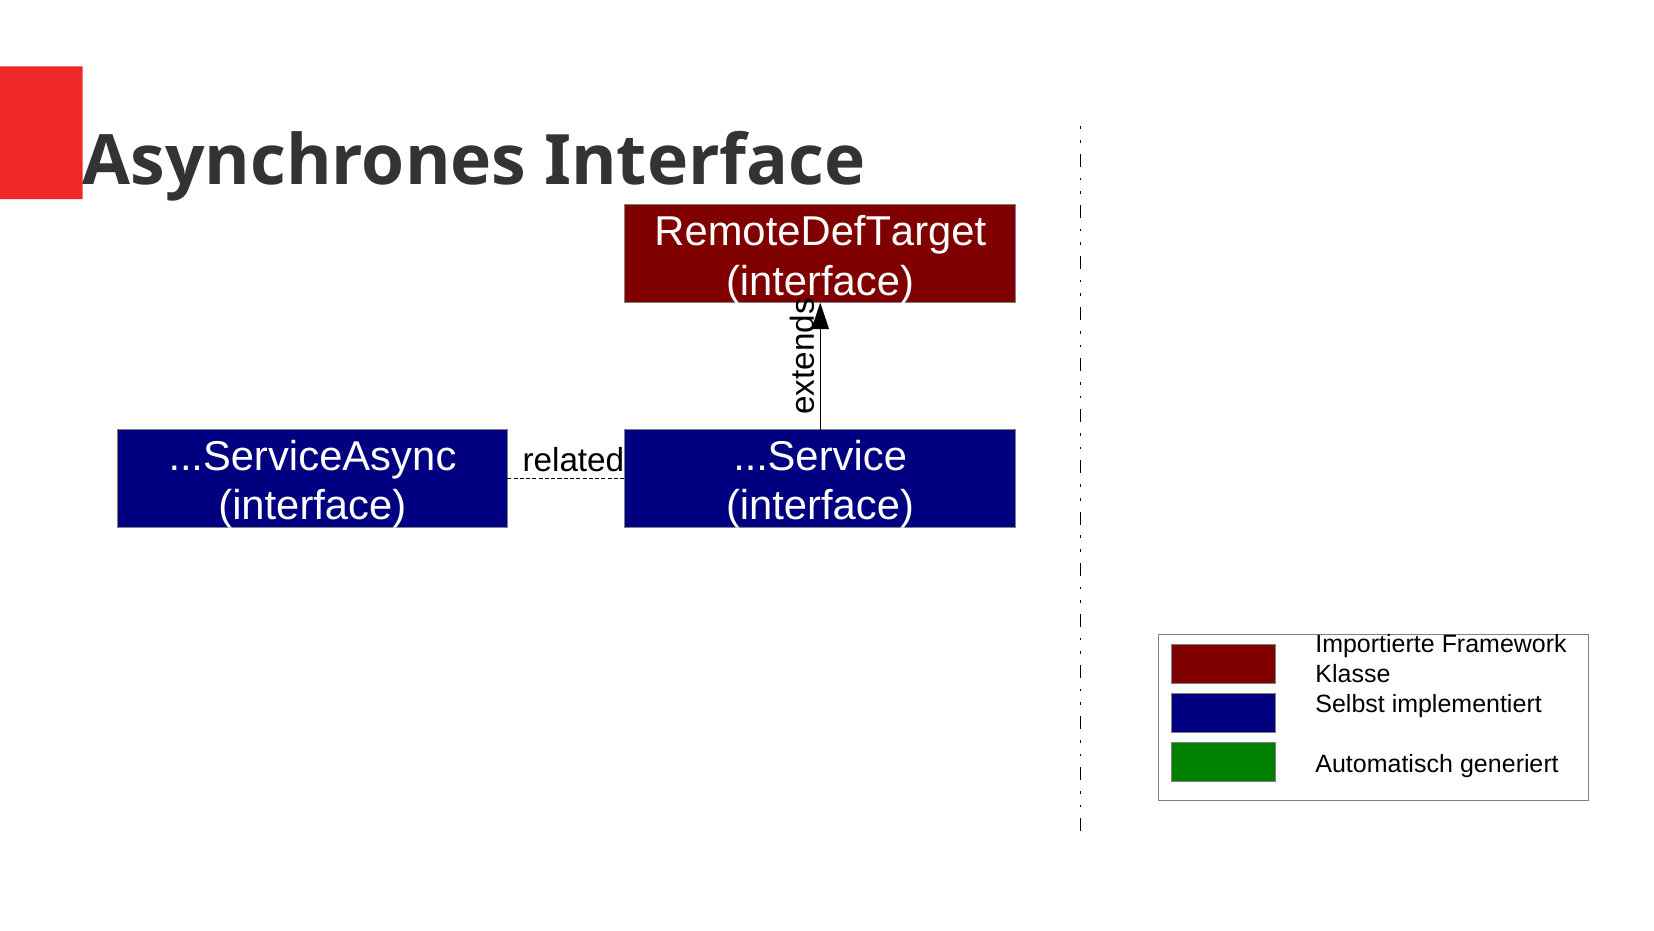

# Asynchrones Interface
RemoteDefTarget
(interface)
extends
...ServiceAsync
(interface)
...Service
(interface)
related
Importierte Framework
Klasse
Selbst implementiert
Automatisch generiert